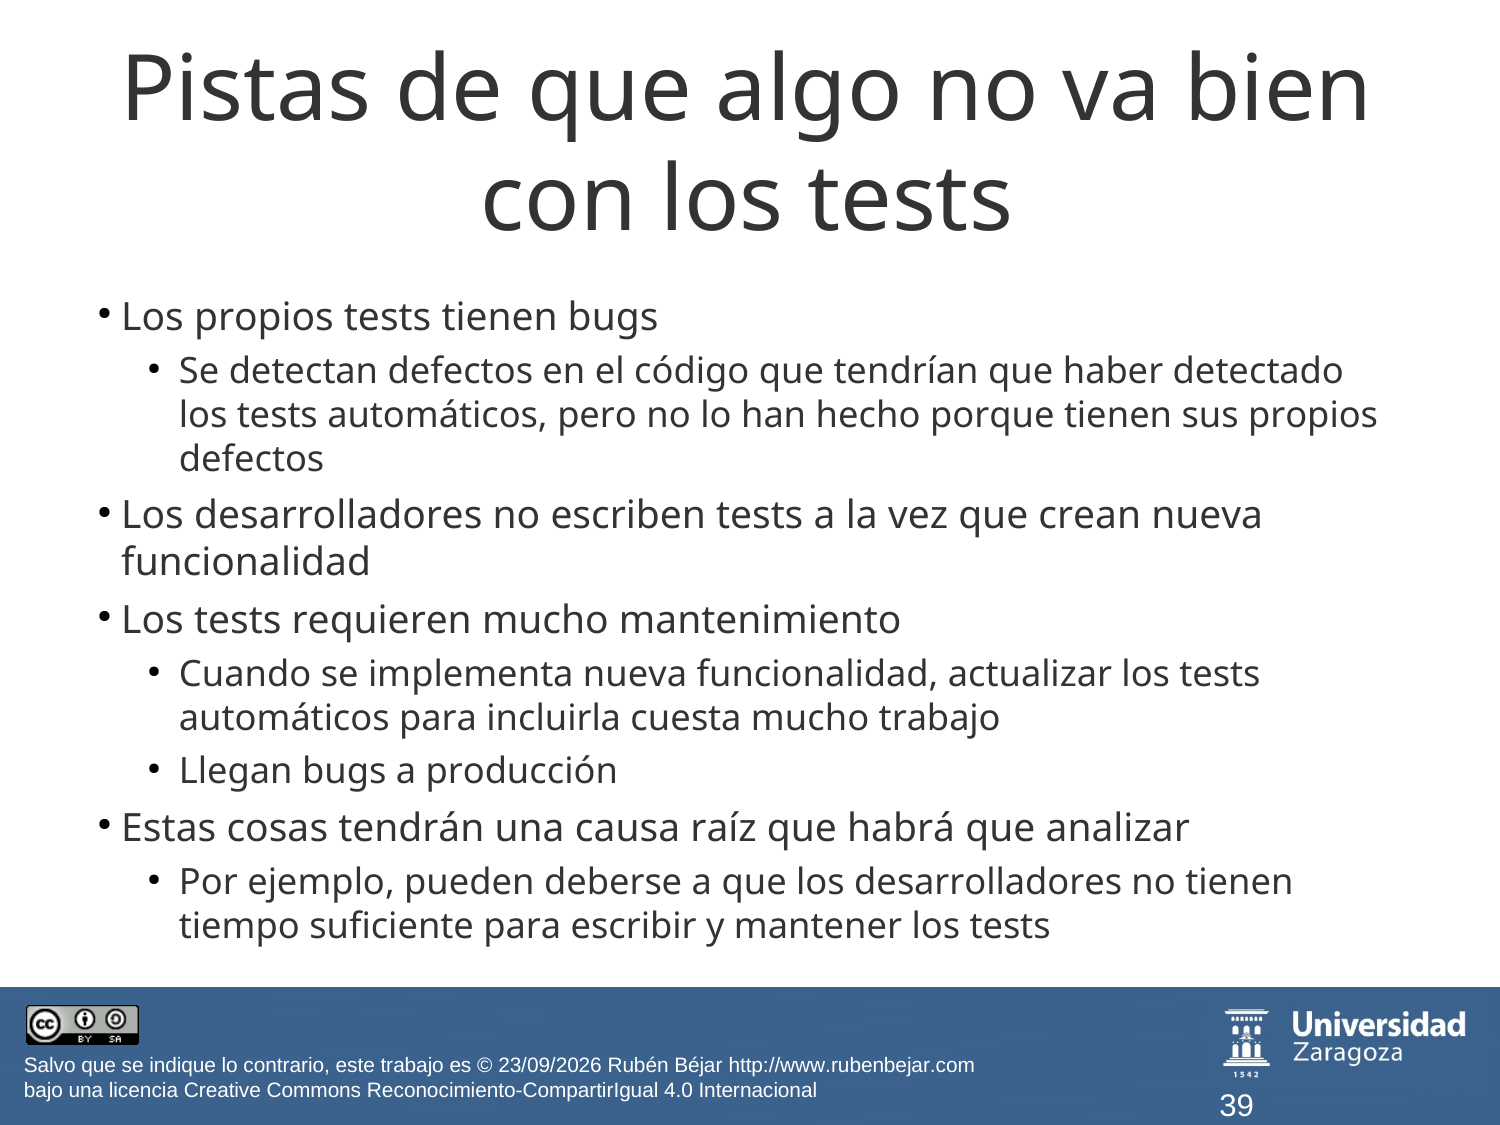

# Pistas de que algo no va bien con los tests
Los propios tests tienen bugs
Se detectan defectos en el código que tendrían que haber detectado los tests automáticos, pero no lo han hecho porque tienen sus propios defectos
Los desarrolladores no escriben tests a la vez que crean nueva funcionalidad
Los tests requieren mucho mantenimiento
Cuando se implementa nueva funcionalidad, actualizar los tests automáticos para incluirla cuesta mucho trabajo
Llegan bugs a producción
Estas cosas tendrán una causa raíz que habrá que analizar
Por ejemplo, pueden deberse a que los desarrolladores no tienen tiempo suficiente para escribir y mantener los tests